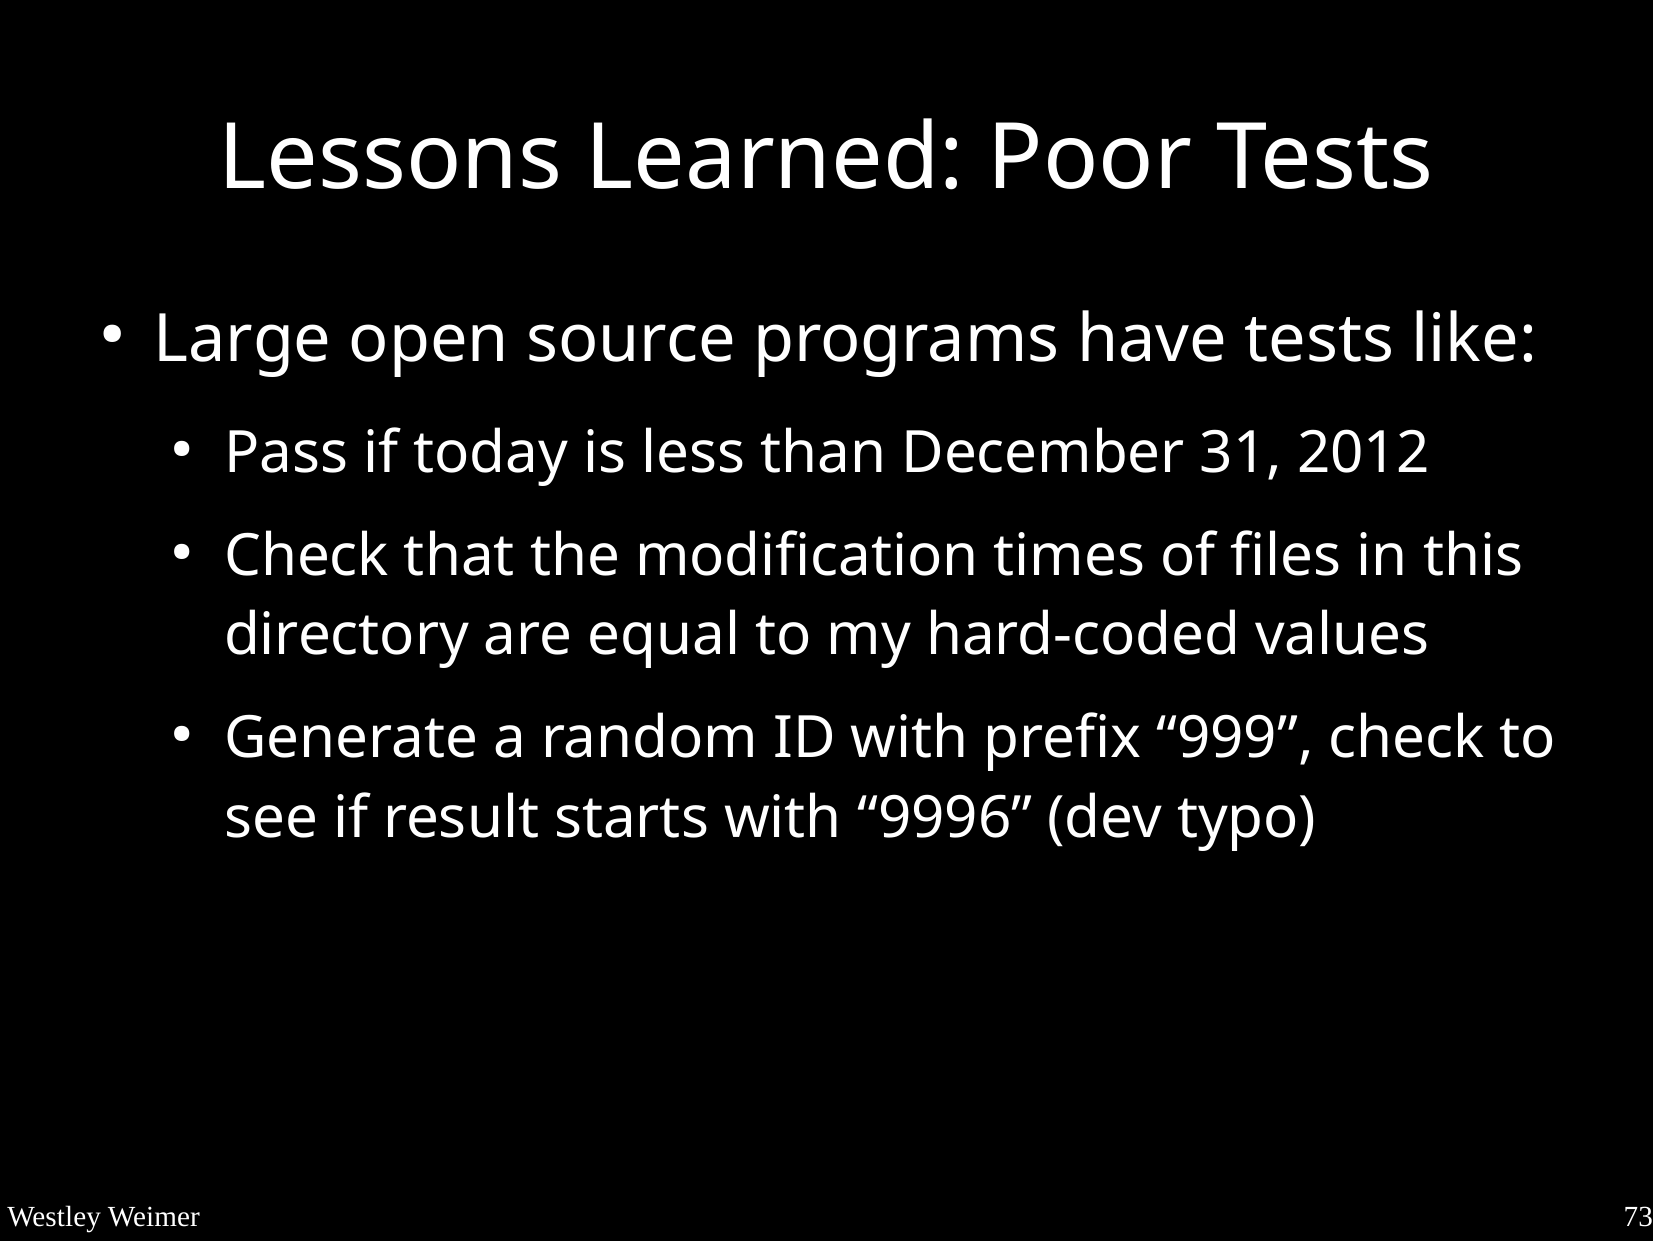

# Lessons Learned: Poor Tests
Large open source programs have tests like:
Pass if today is less than December 31, 2012
Check that the modification times of files in this directory are equal to my hard-coded values
Generate a random ID with prefix “999”, check to see if result starts with “9996” (dev typo)
73